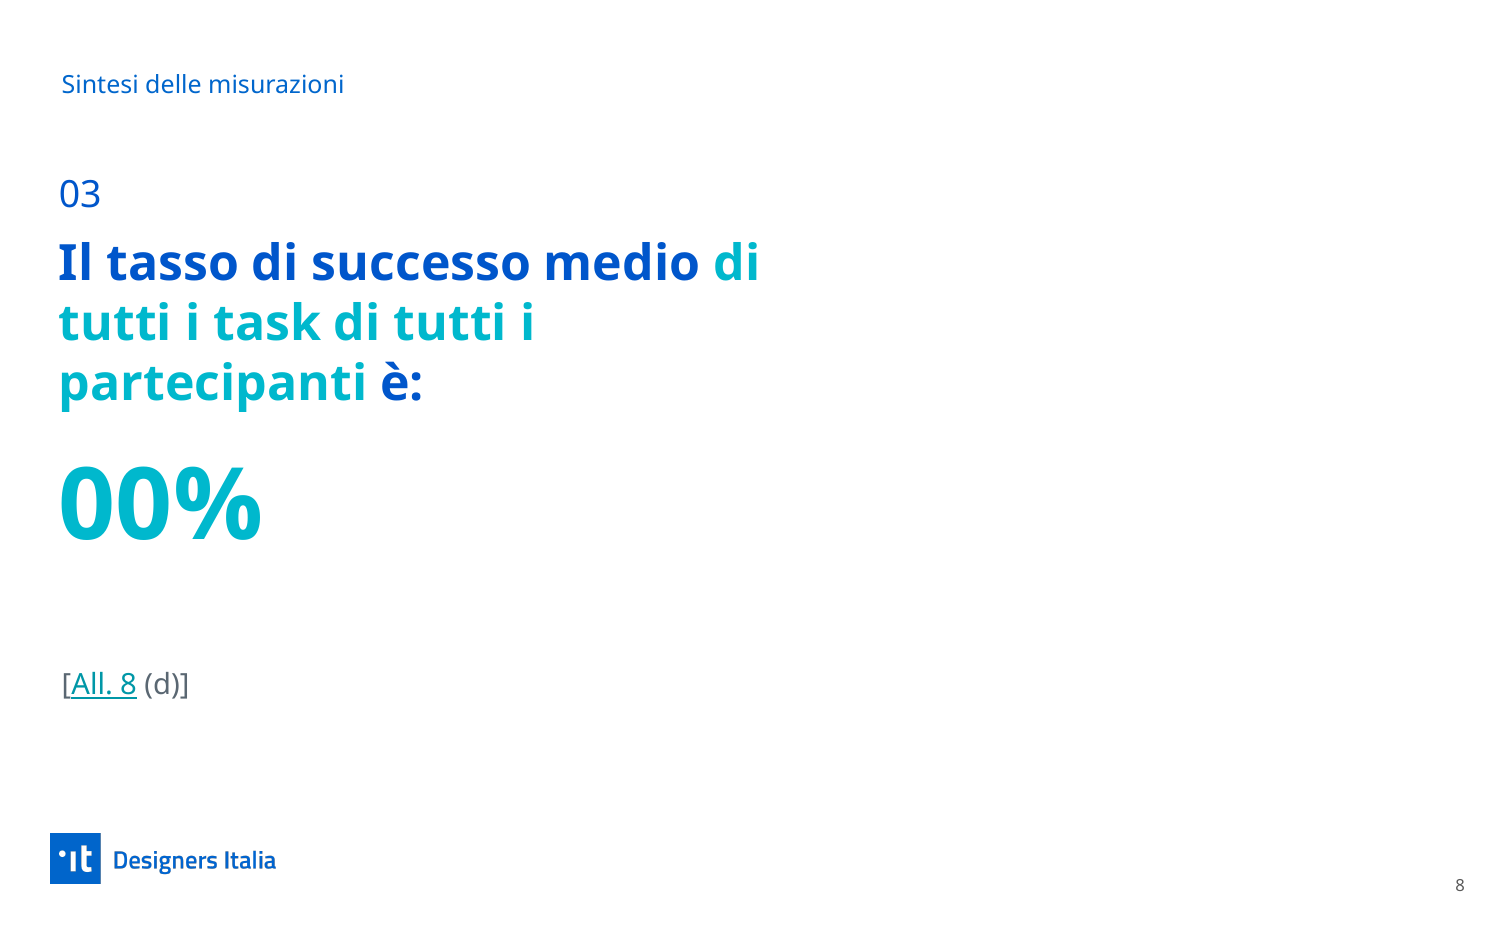

Sintesi delle misurazioni
03
Il tasso di successo medio di tutti i task di tutti i partecipanti è:
00%
[All. 8 (d)]